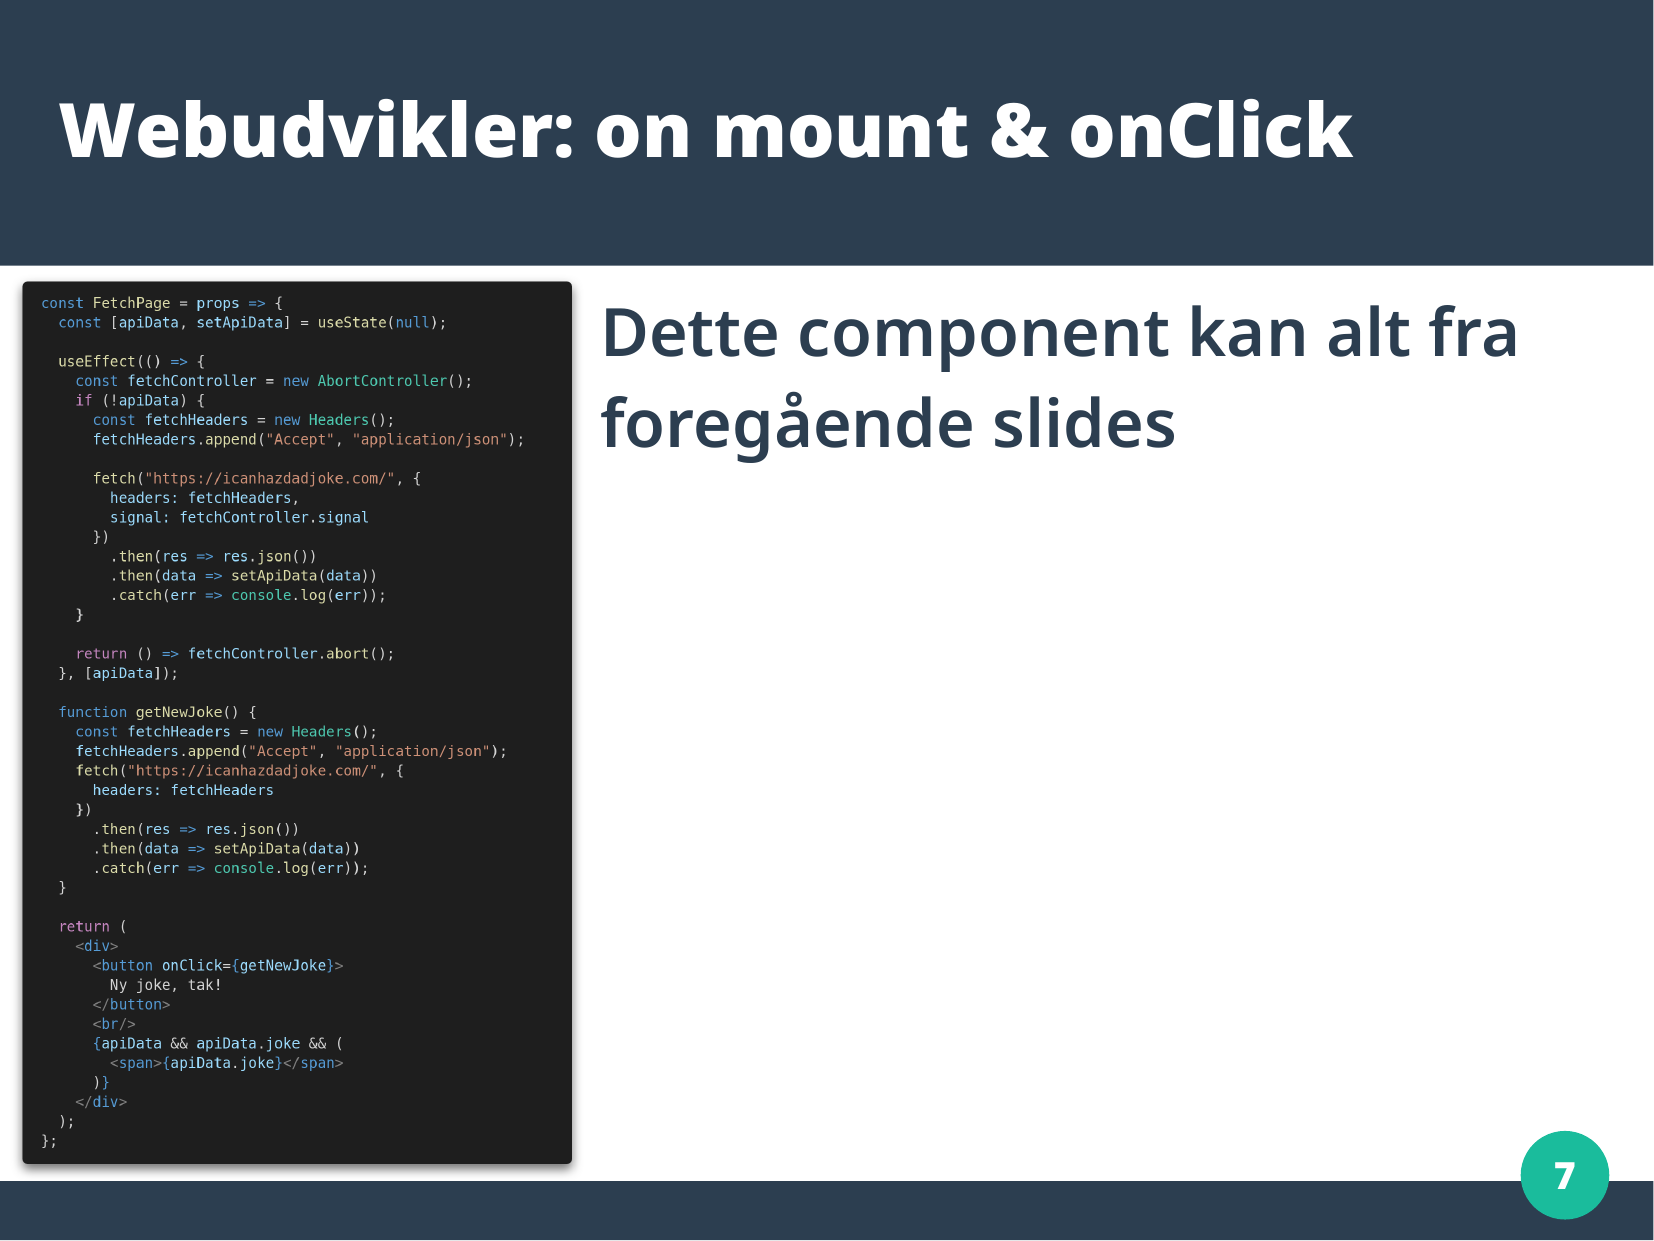

# Webudvikler: on mount & onClick
Dette component kan alt fra foregående slides
7